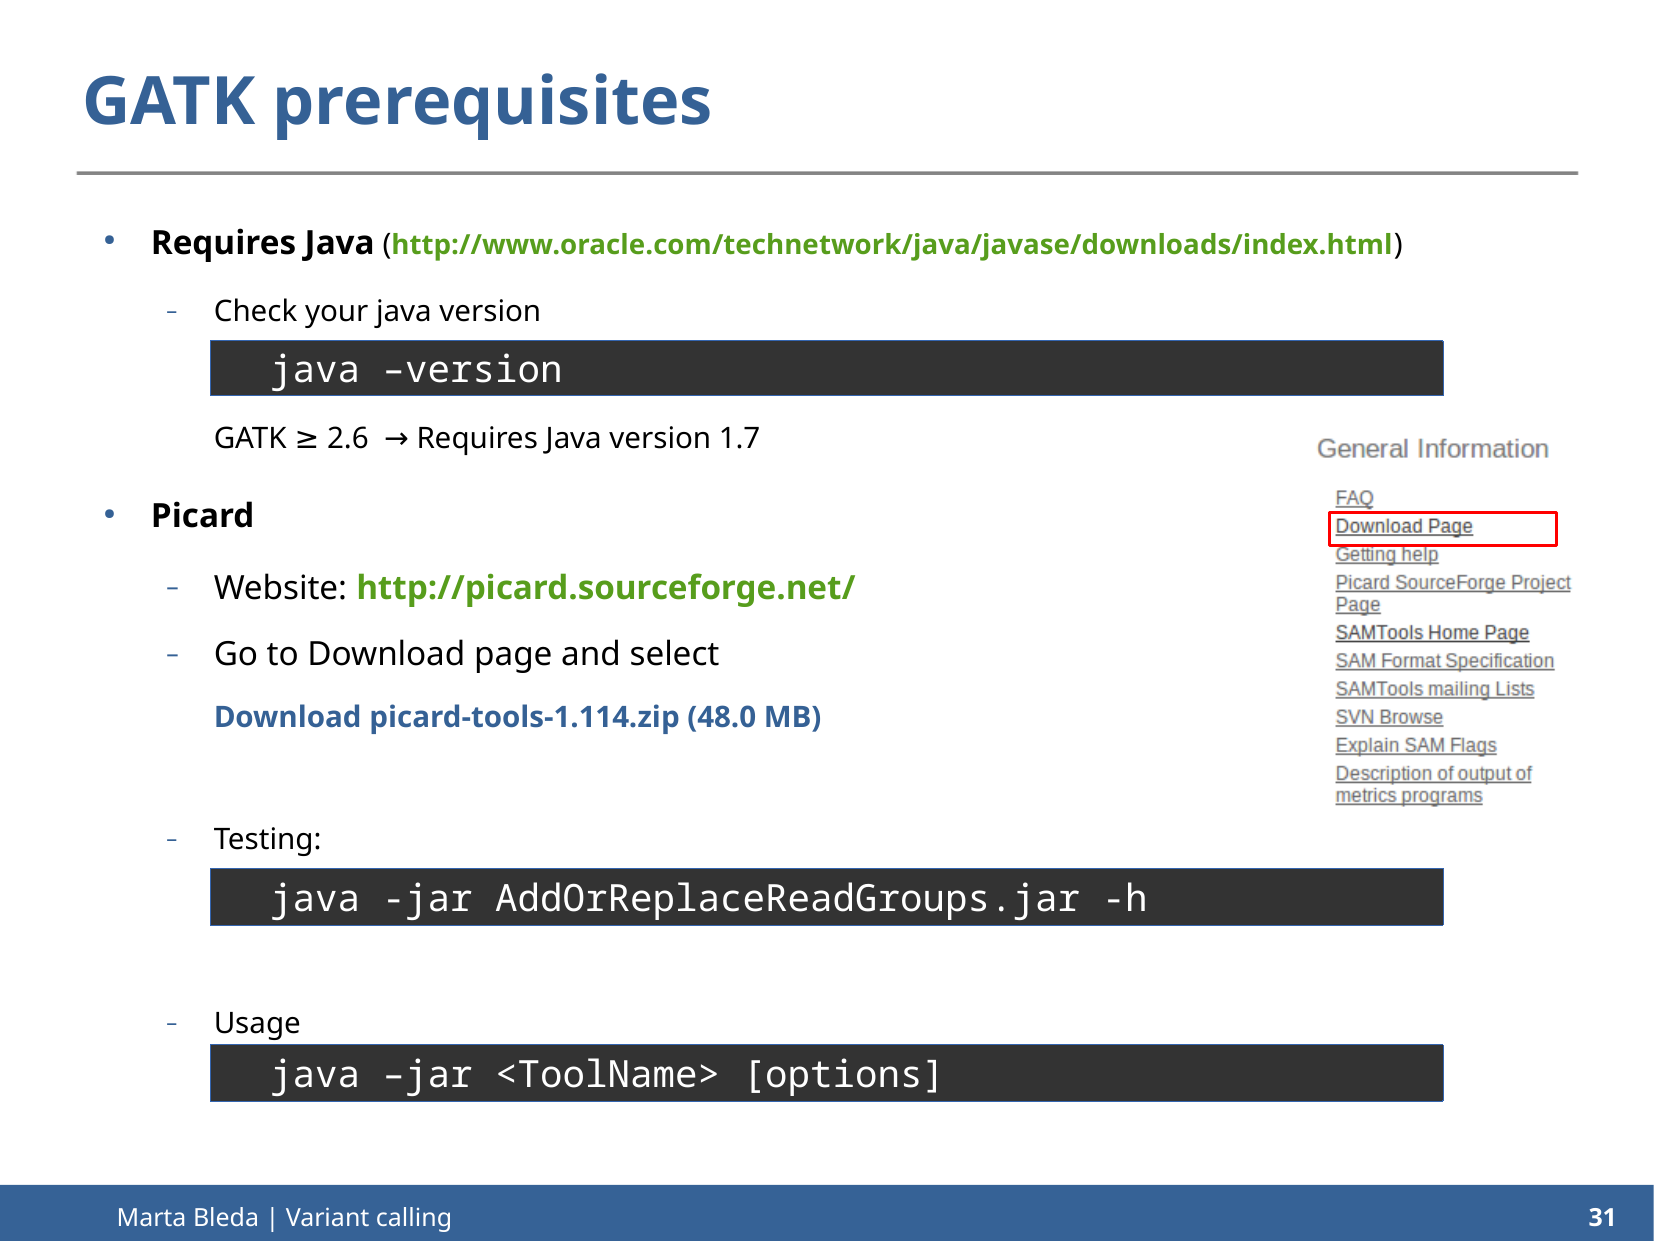

GATK prerequisites
# Requires Java (http://www.oracle.com/technetwork/java/javase/downloads/index.html)
Check your java version
GATK ≥ 2.6 → Requires Java version 1.7
Picard
Website: http://picard.sourceforge.net/
Go to Download page and select
Download picard-tools-1.114.zip (48.0 MB)
Testing:
Usage
 java –version
 java -jar AddOrReplaceReadGroups.jar -h
 java –jar <ToolName> [options]
Marta Bleda | Variant calling
31